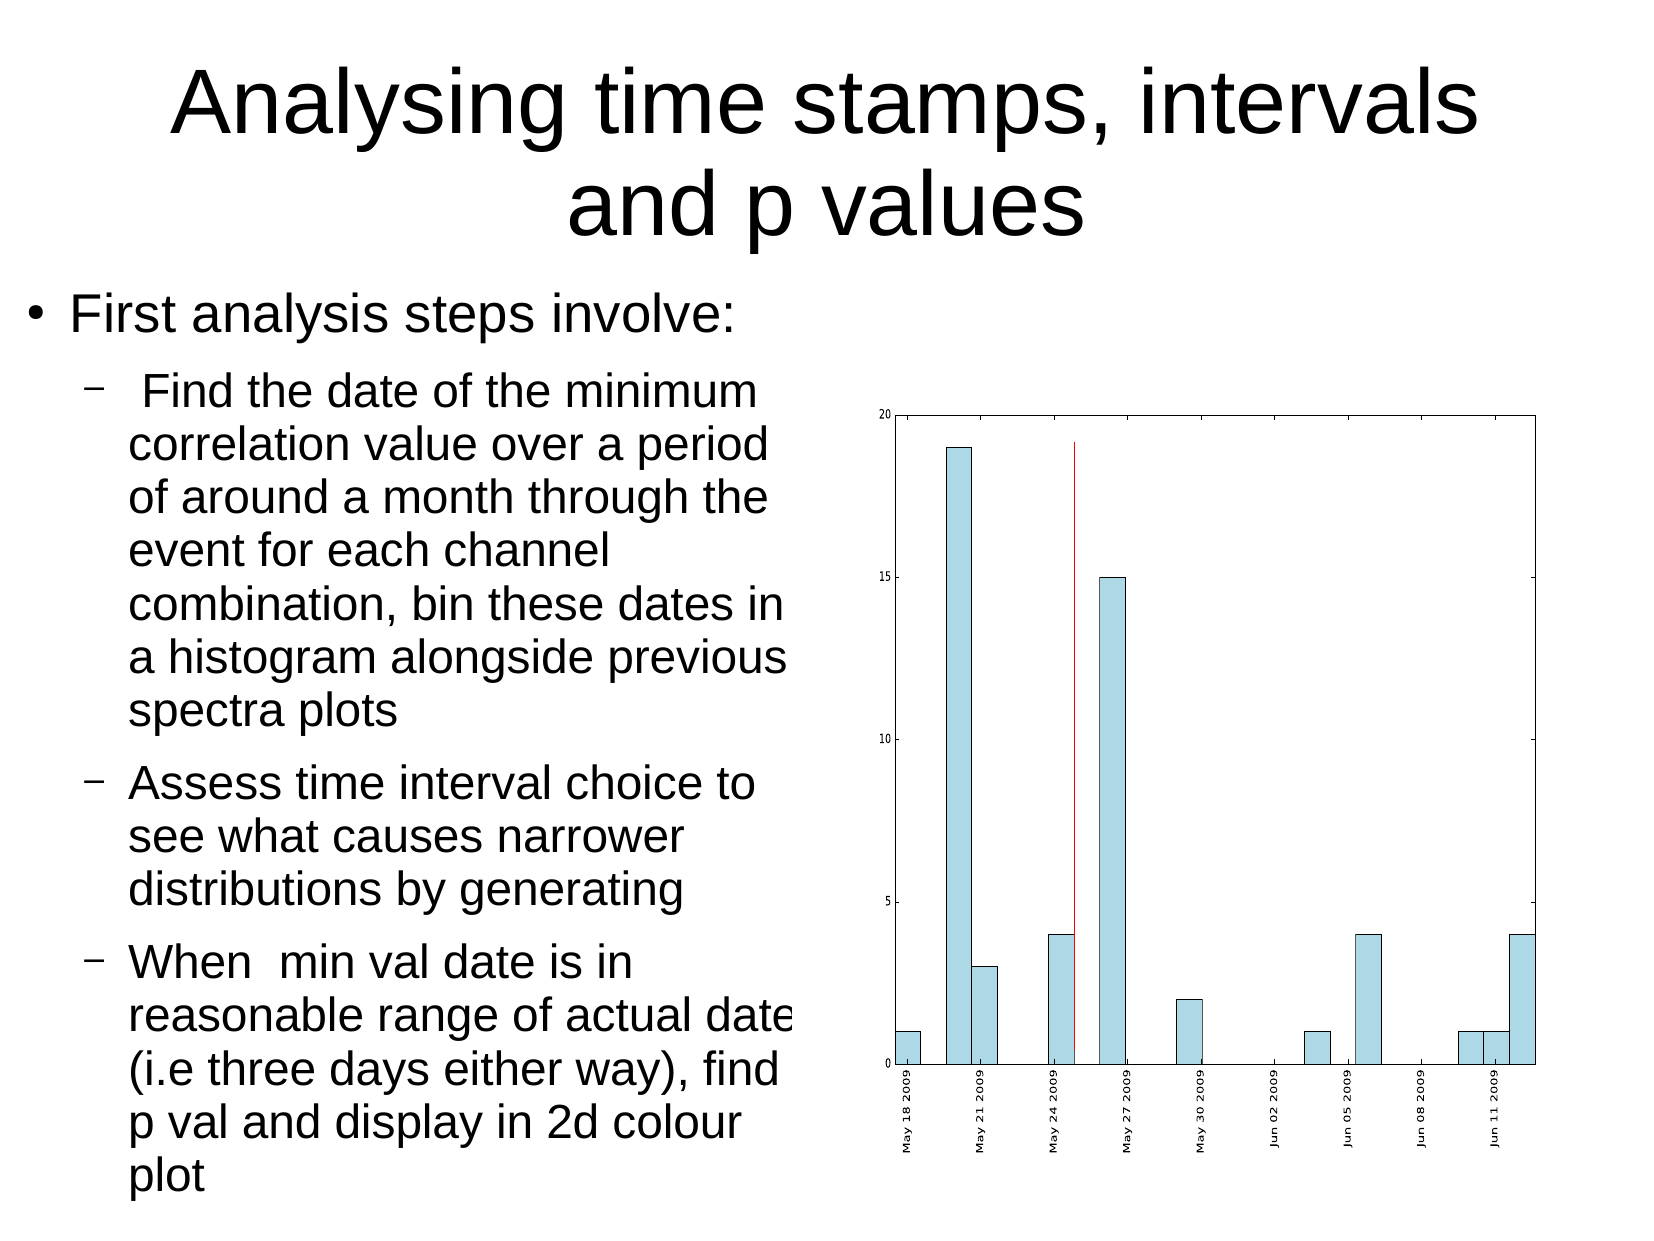

# Analysing time stamps, intervals and p values
First analysis steps involve:
 Find the date of the minimum correlation value over a period of around a month through the event for each channel combination, bin these dates in a histogram alongside previous spectra plots
Assess time interval choice to see what causes narrower distributions by generating
When min val date is in reasonable range of actual date (i.e three days either way), find p val and display in 2d colour plot